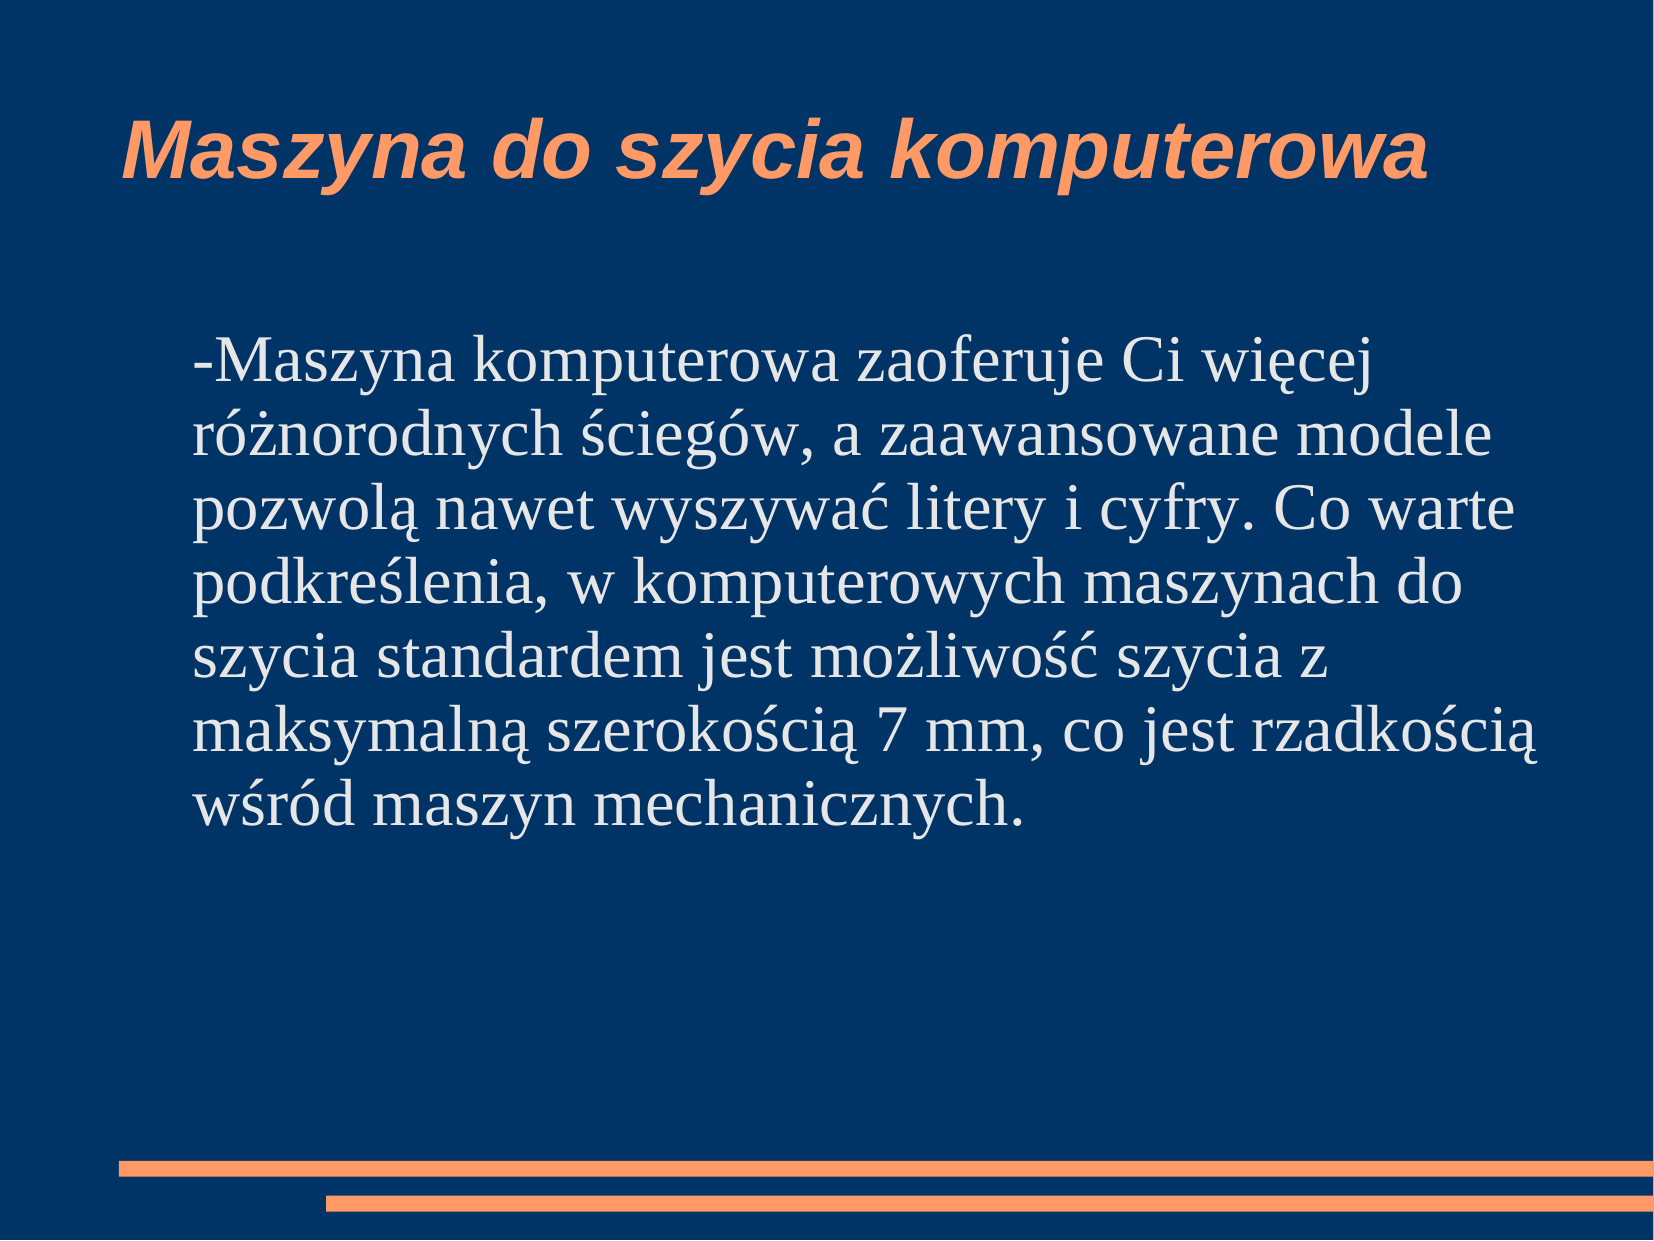

# Maszyna do szycia komputerowa
-Maszyna komputerowa zaoferuje Ci więcej różnorodnych ściegów, a zaawansowane modele pozwolą nawet wyszywać litery i cyfry. Co warte podkreślenia, w komputerowych maszynach do szycia standardem jest możliwość szycia z maksymalną szerokością 7 mm, co jest rzadkością wśród maszyn mechanicznych.